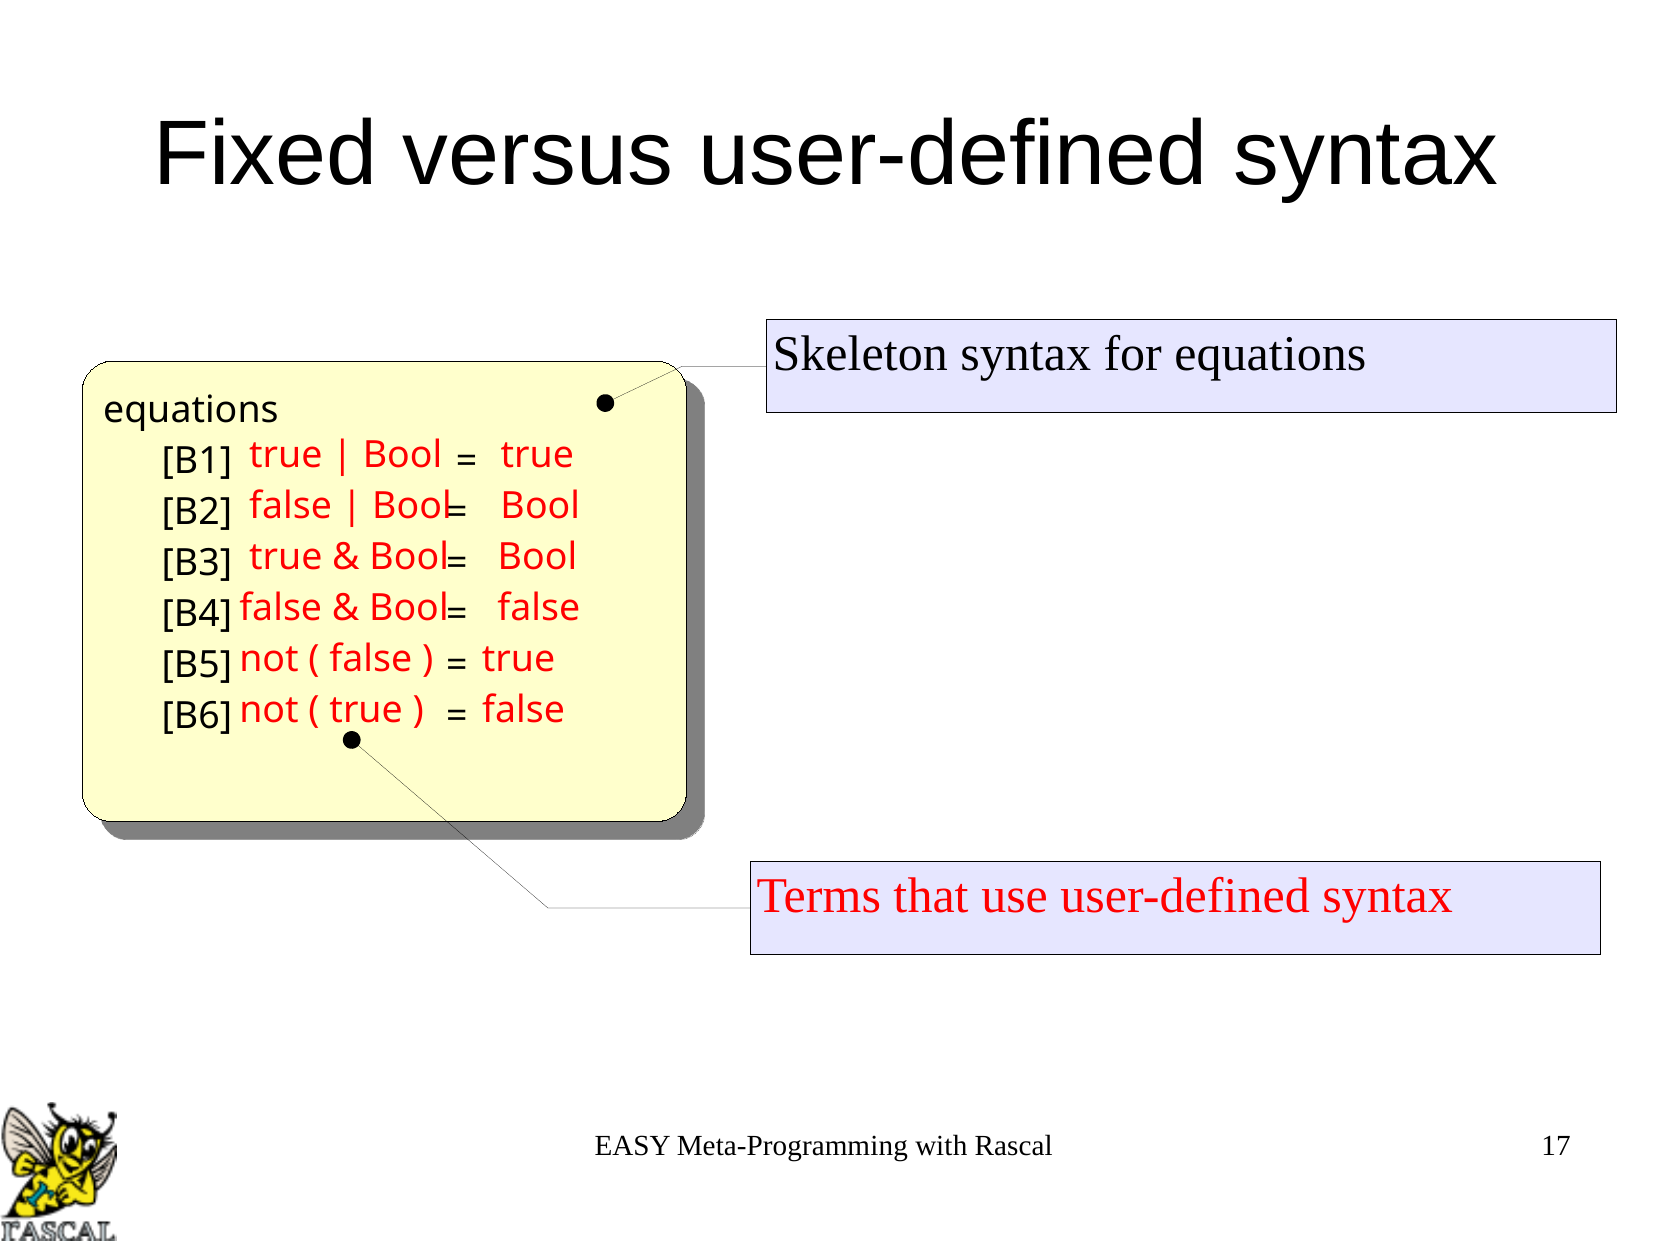

# Fixed versus user-defined syntax
equations
 [B1] =
 [B2] =
 [B3] =
 [B4] =
 [B5] =
 [B6] =
 true | Bool true
 false | Bool Bool
 true & Bool Bool
 false & Bool false
 not ( false ) true
 not ( true ) false
17